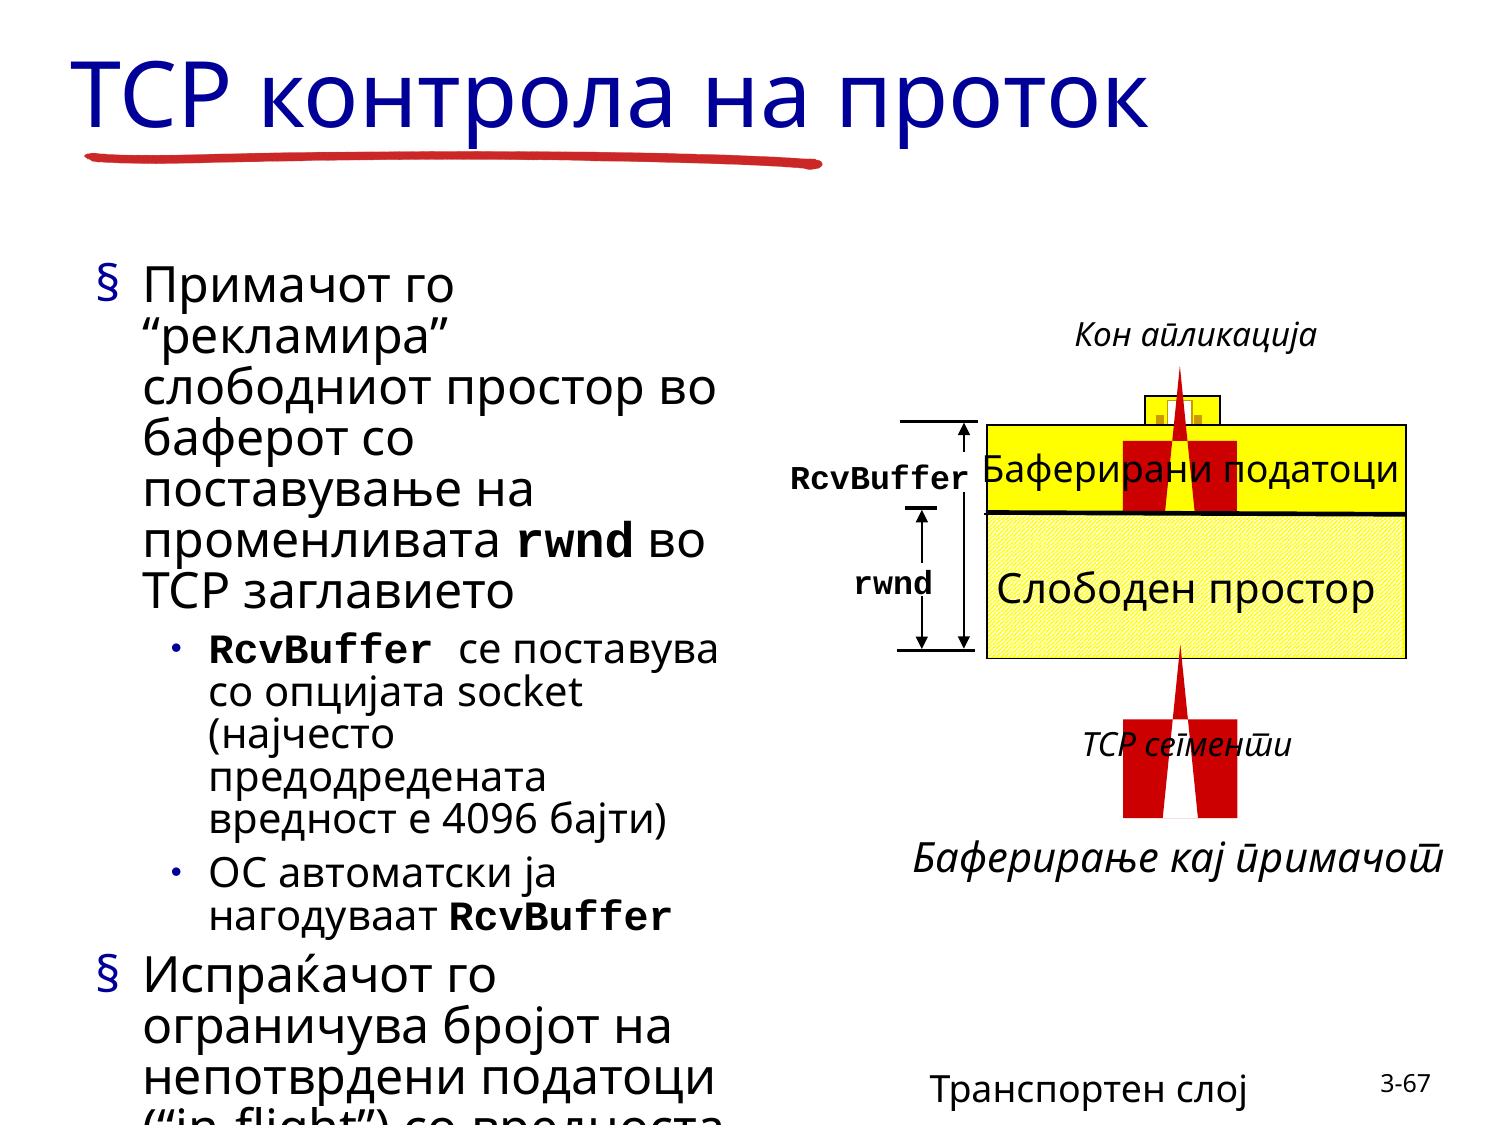

# TCP контрола на проток
Примачот го “рекламира” слободниот простор во баферот со поставување на променливата rwnd во TCP заглавието
RcvBuffer се поставува со опцијата socket (најчесто предодредената вредност е 4096 бајти)
ОС автоматски ја нагодуваат RcvBuffer
Испраќачот го ограничува бројот на непотврдени податоци (“in-flight”) со вредноста на rwnd
Со тоа се гарантира дека баферот кај примачот нема да се преполни
Кон апликација
Баферирани податоци
Слободен простор
RcvBuffer
rwnd
TCP сегменти
Баферирање кај примачот
Транспортен слој